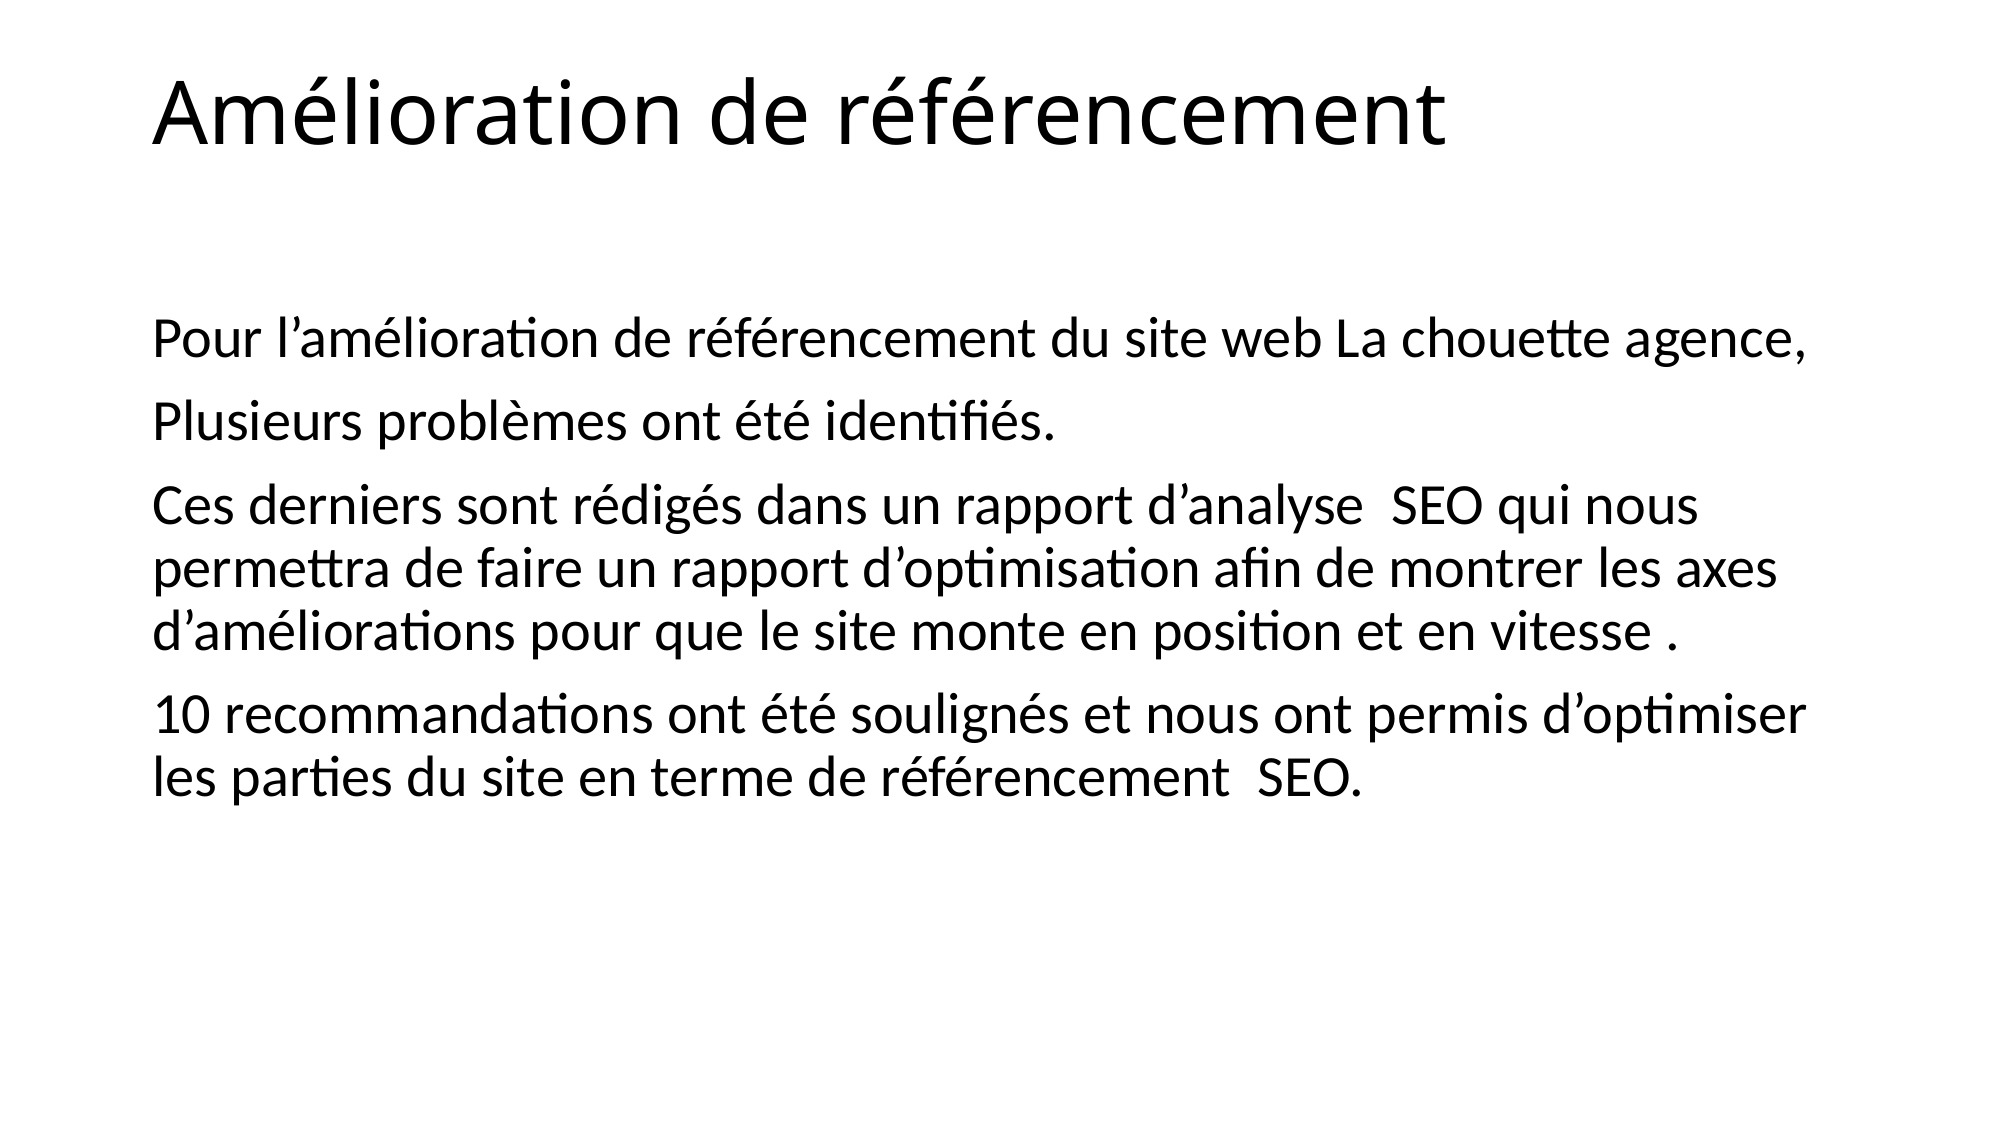

# Amélioration de référencement
Pour l’amélioration de référencement du site web La chouette agence,
Plusieurs problèmes ont été identifiés.
Ces derniers sont rédigés dans un rapport d’analyse SEO qui nous permettra de faire un rapport d’optimisation afin de montrer les axes d’améliorations pour que le site monte en position et en vitesse .
10 recommandations ont été soulignés et nous ont permis d’optimiser les parties du site en terme de référencement SEO.